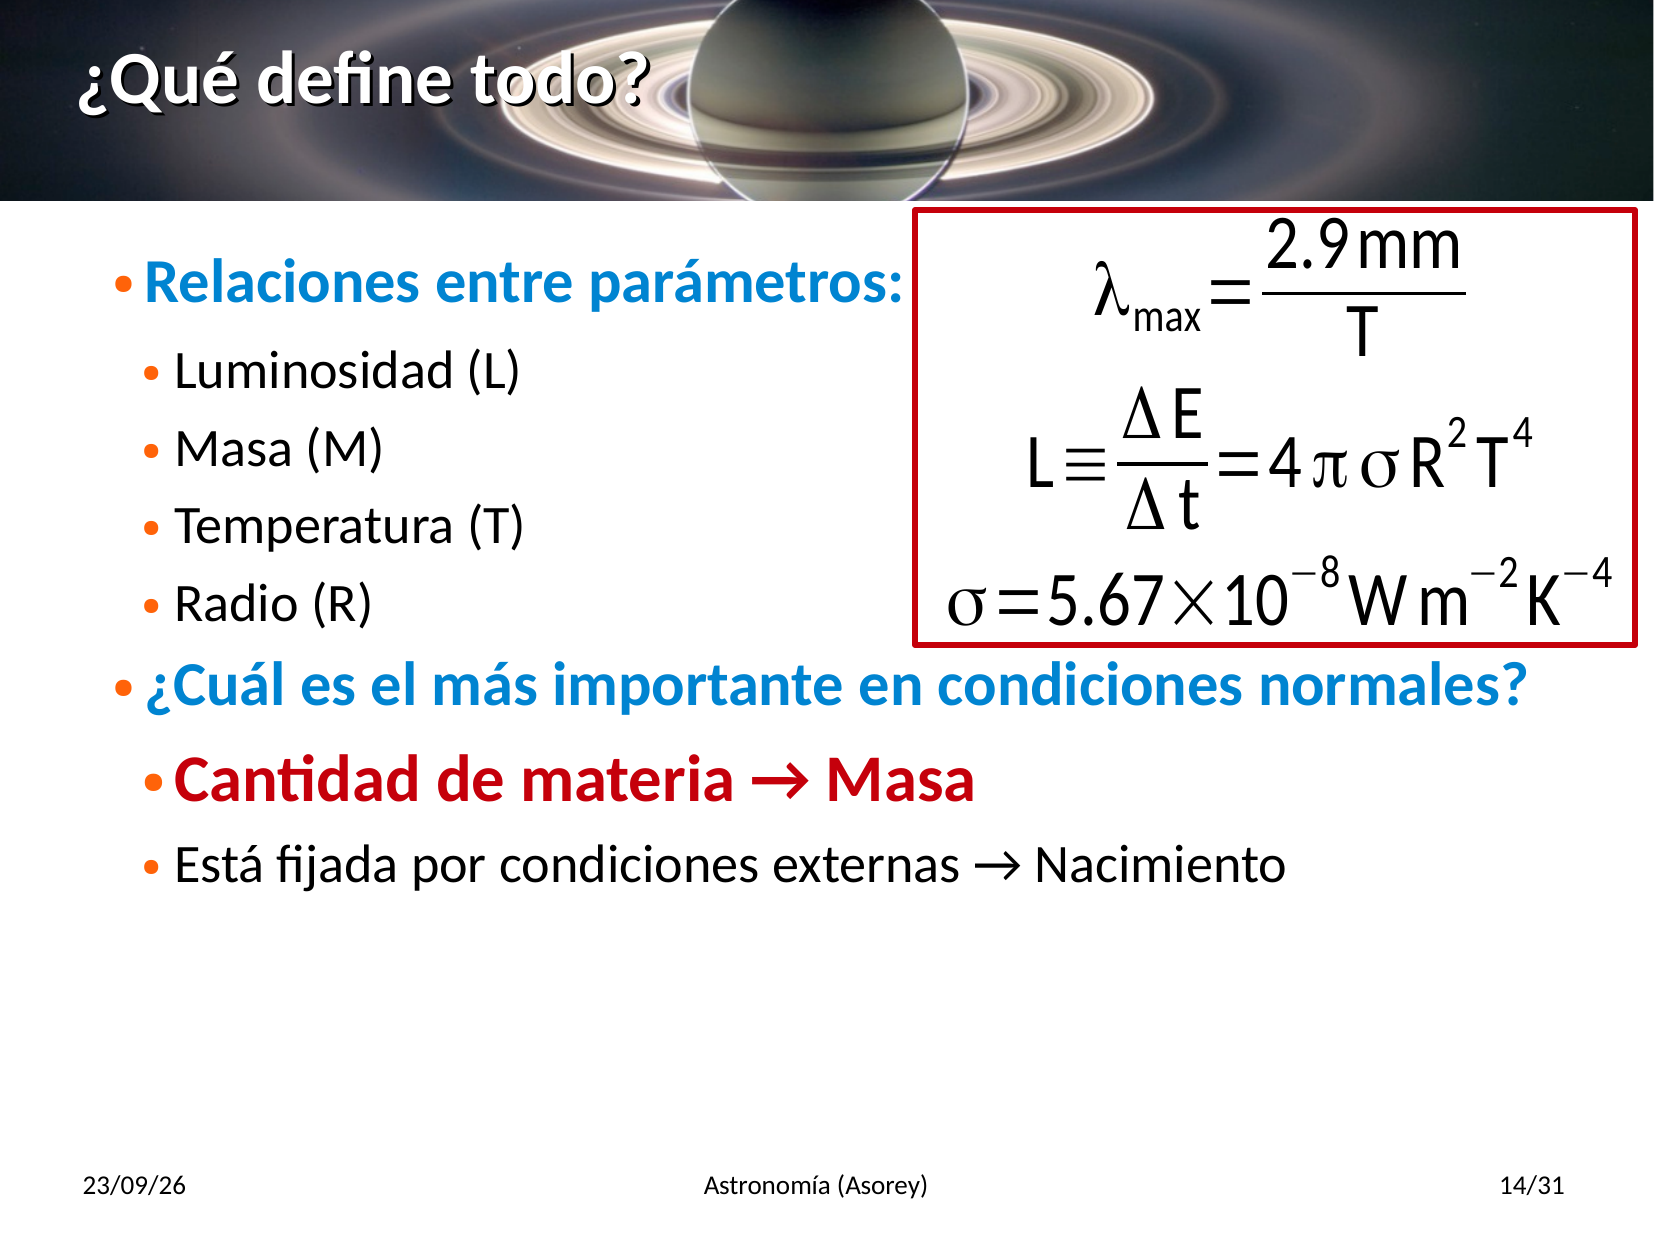

# ¿Qué define todo?
Relaciones entre parámetros:
Luminosidad (L)
Masa (M)
Temperatura (T)
Radio (R)
¿Cuál es el más importante en condiciones normales?
Cantidad de materia → Masa
Está fijada por condiciones externas → Nacimiento
Astronomía (Asorey)
14